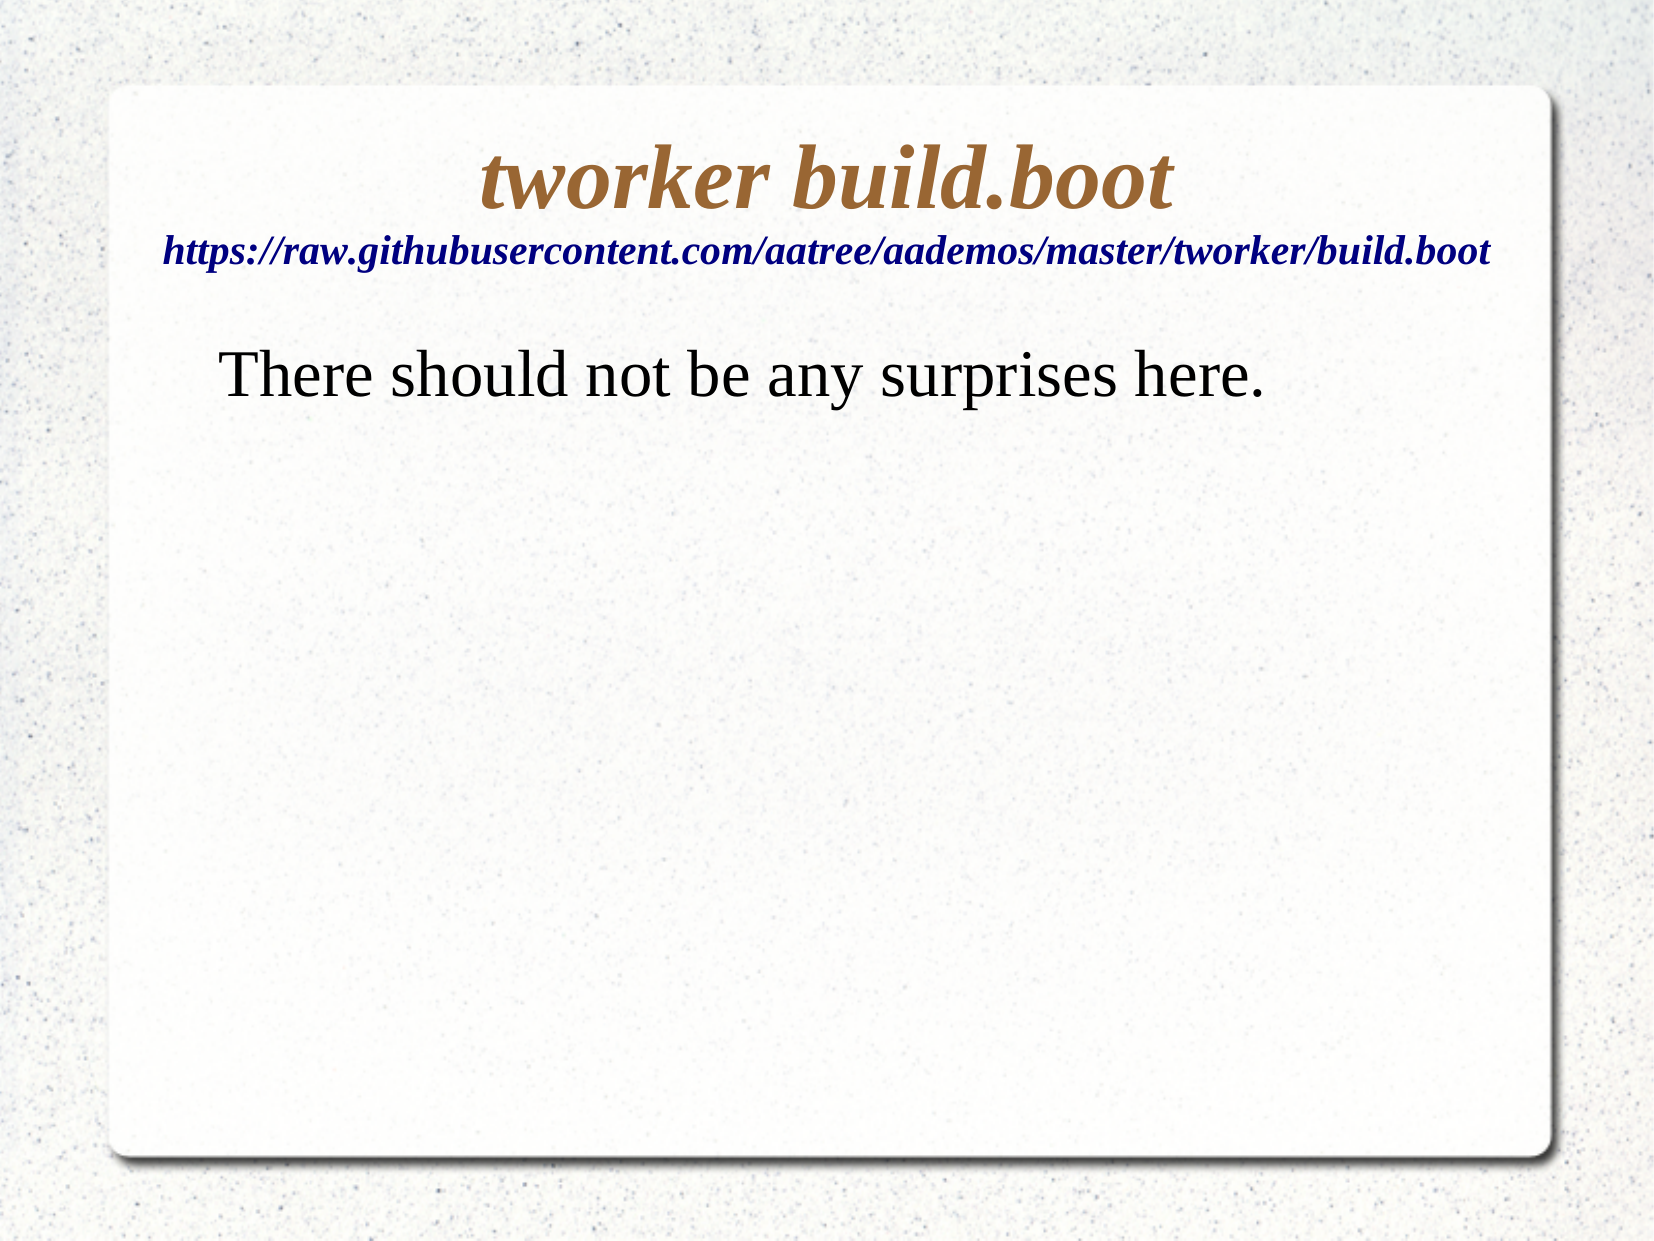

# tworker build.boot https://raw.githubusercontent.com/aatree/aademos/master/tworker/build.boot
There should not be any surprises here.